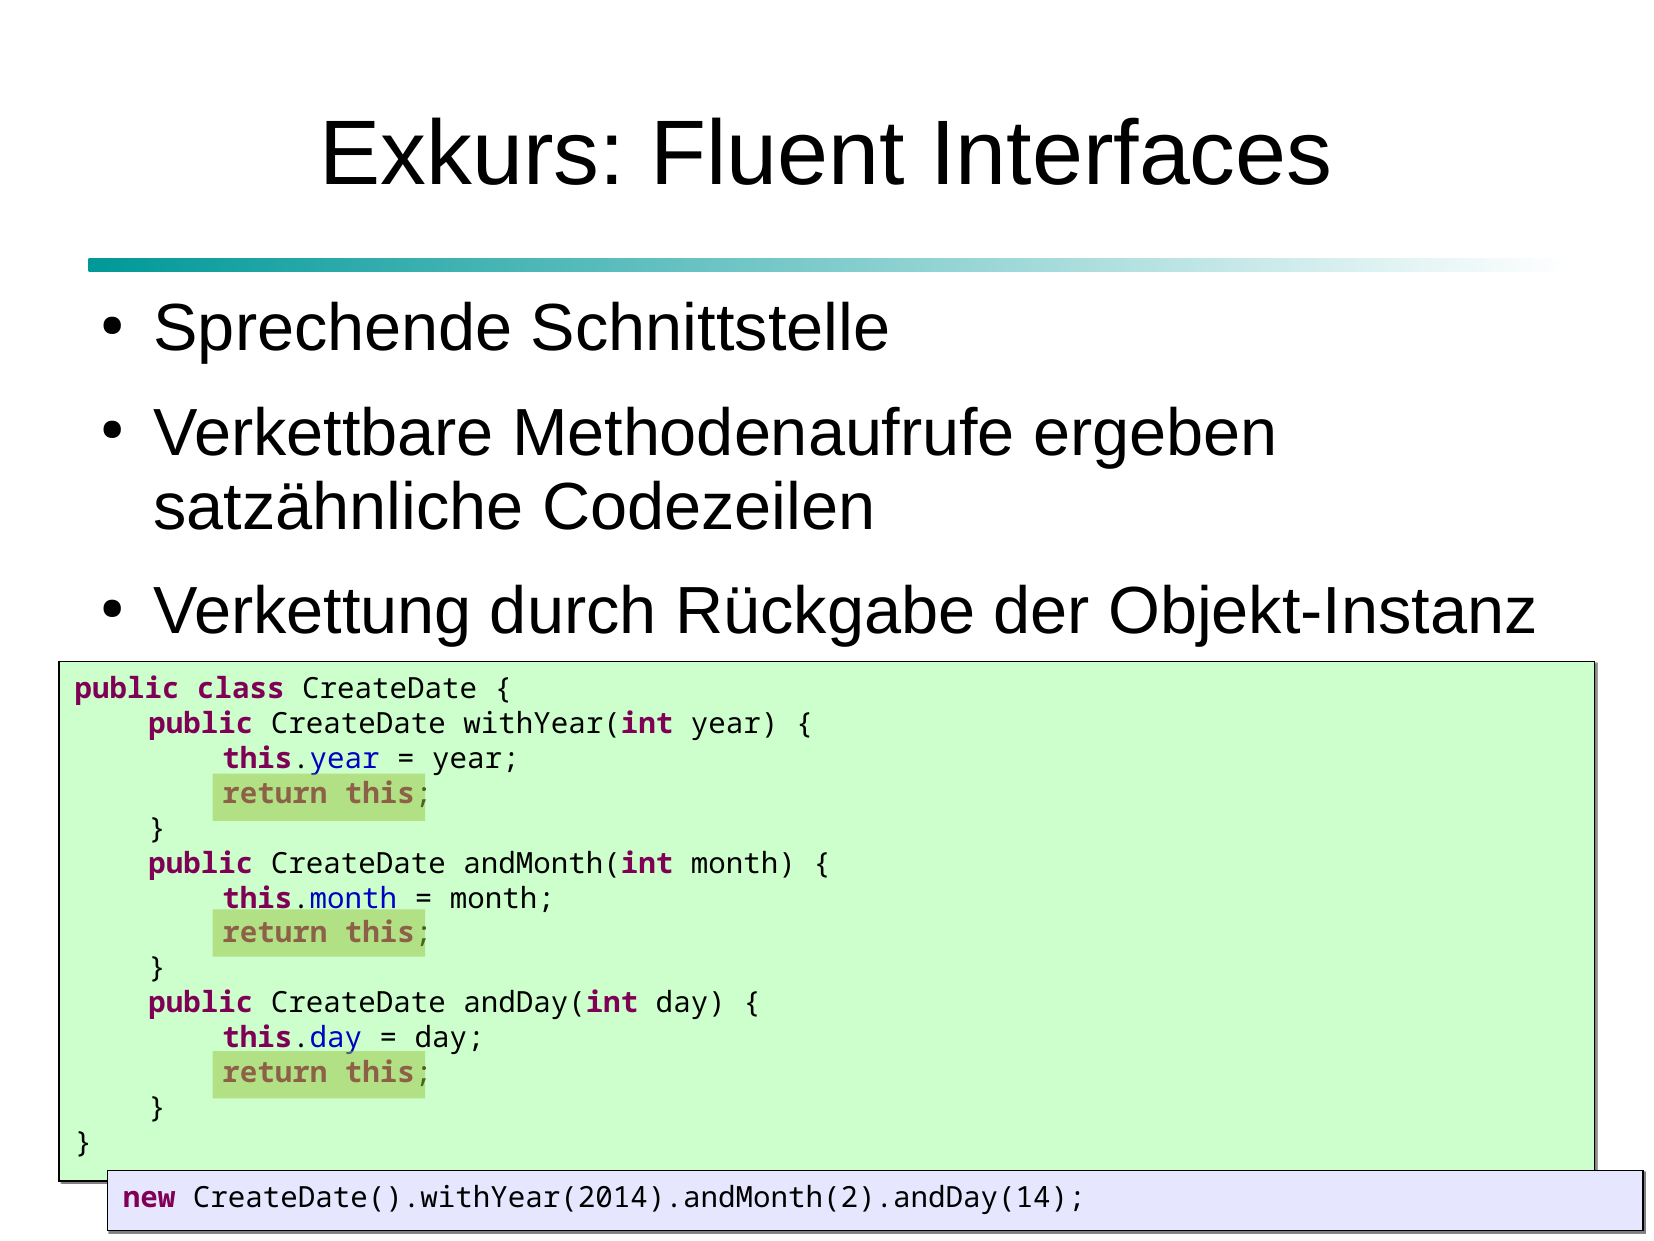

# Exkurs: Fluent Interfaces
Sprechende Schnittstelle
Verkettbare Methodenaufrufe ergeben satzähnliche Codezeilen
Verkettung durch Rückgabe der Objekt-Instanz
public class CreateDate {
	public CreateDate withYear(int year) {
		this.year = year;
		return this;
	}
	public CreateDate andMonth(int month) {
		this.month = month;
		return this;
	}
	public CreateDate andDay(int day) {
		this.day = day;
		return this;
	}
}
new CreateDate().withYear(2014).andMonth(2).andDay(14);